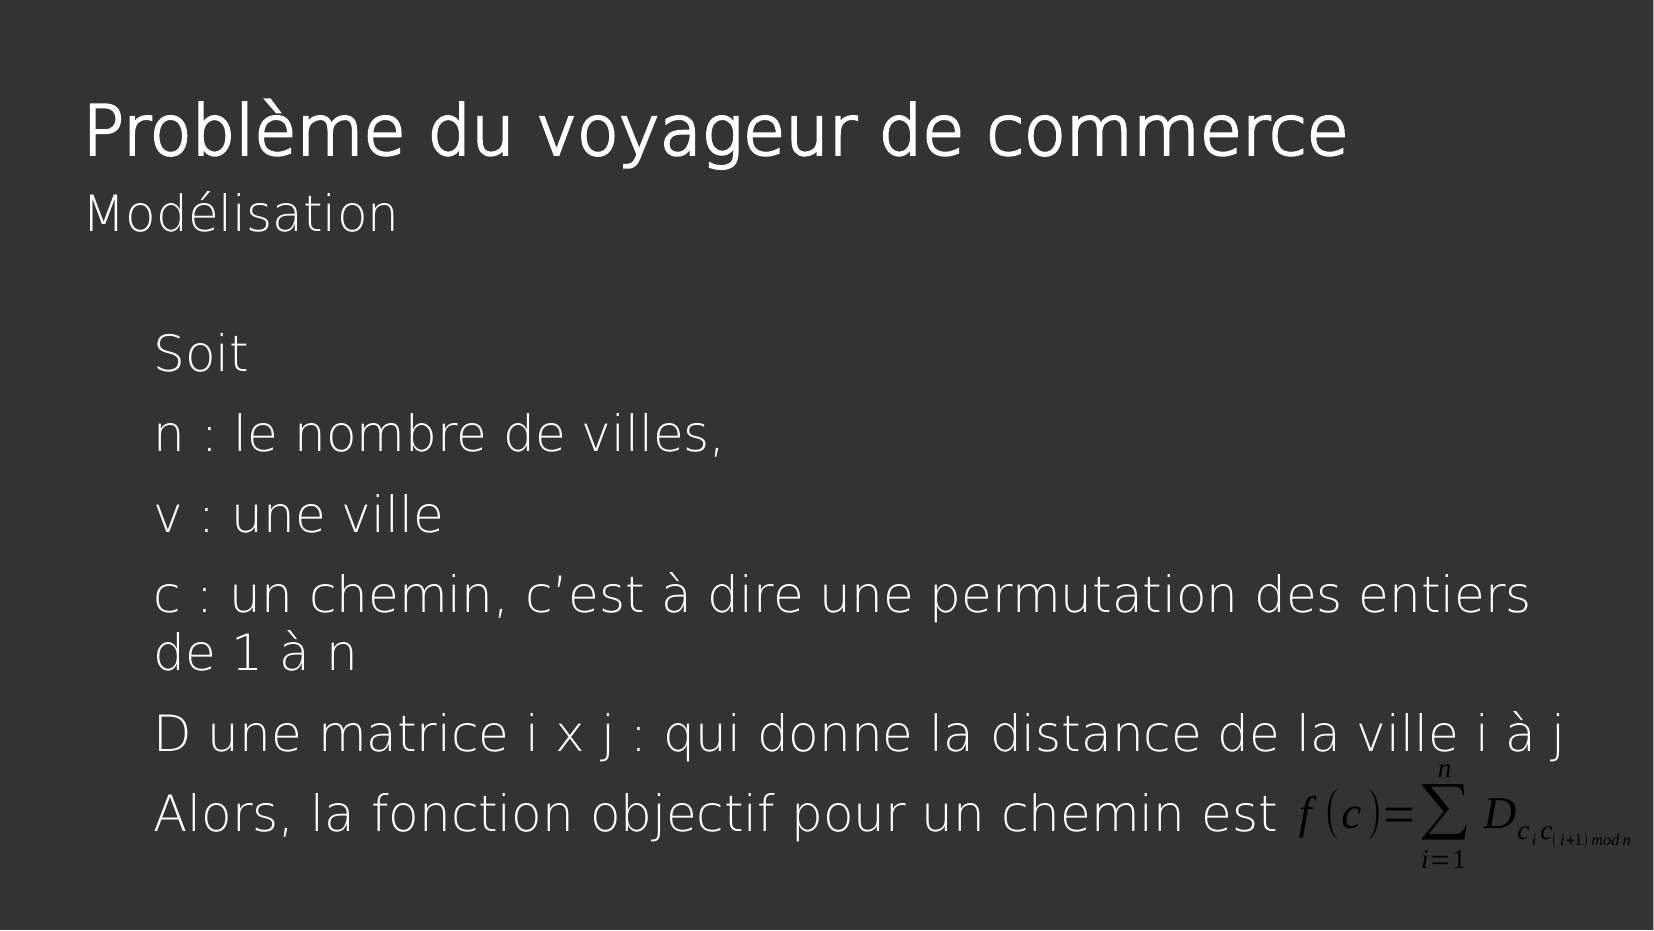

# Problème du voyageur de commerce
Modélisation
Soit
n : le nombre de villes,
v : une ville
c : un chemin, c’est à dire une permutation des entiers de 1 à n
D une matrice i x j : qui donne la distance de la ville i à j
Alors, la fonction objectif pour un chemin est